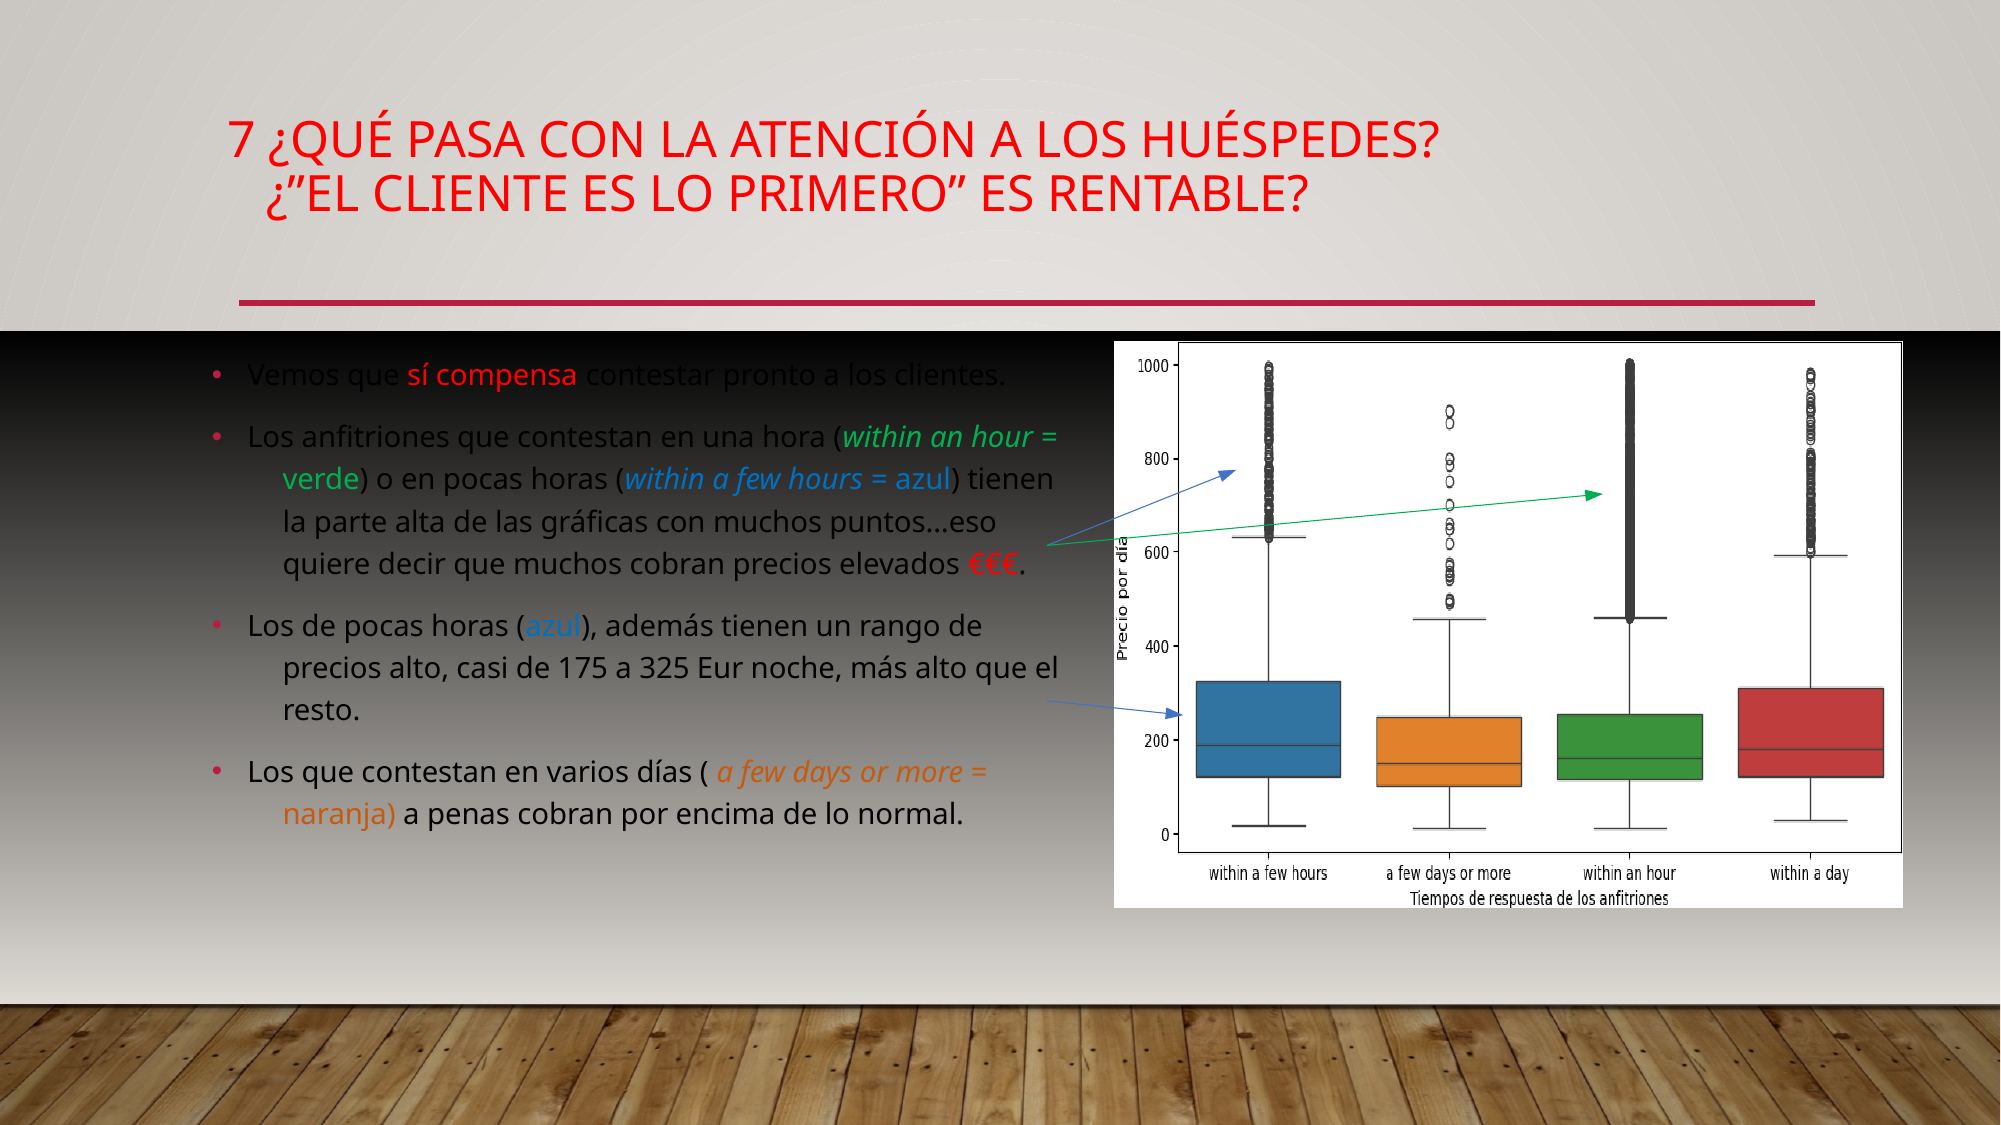

# 7 ¿qué pasa con la atención a los huéspedes? ¿”el cliente es lo primero” es rentable?
Vemos que sí compensa contestar pronto a los clientes.
Los anfitriones que contestan en una hora (within an hour = verde) o en pocas horas (within a few hours = azul) tienen la parte alta de las gráficas con muchos puntos…eso quiere decir que muchos cobran precios elevados €€€.
Los de pocas horas (azul), además tienen un rango de precios alto, casi de 175 a 325 Eur noche, más alto que el resto.
Los que contestan en varios días ( a few days or more = naranja) a penas cobran por encima de lo normal.